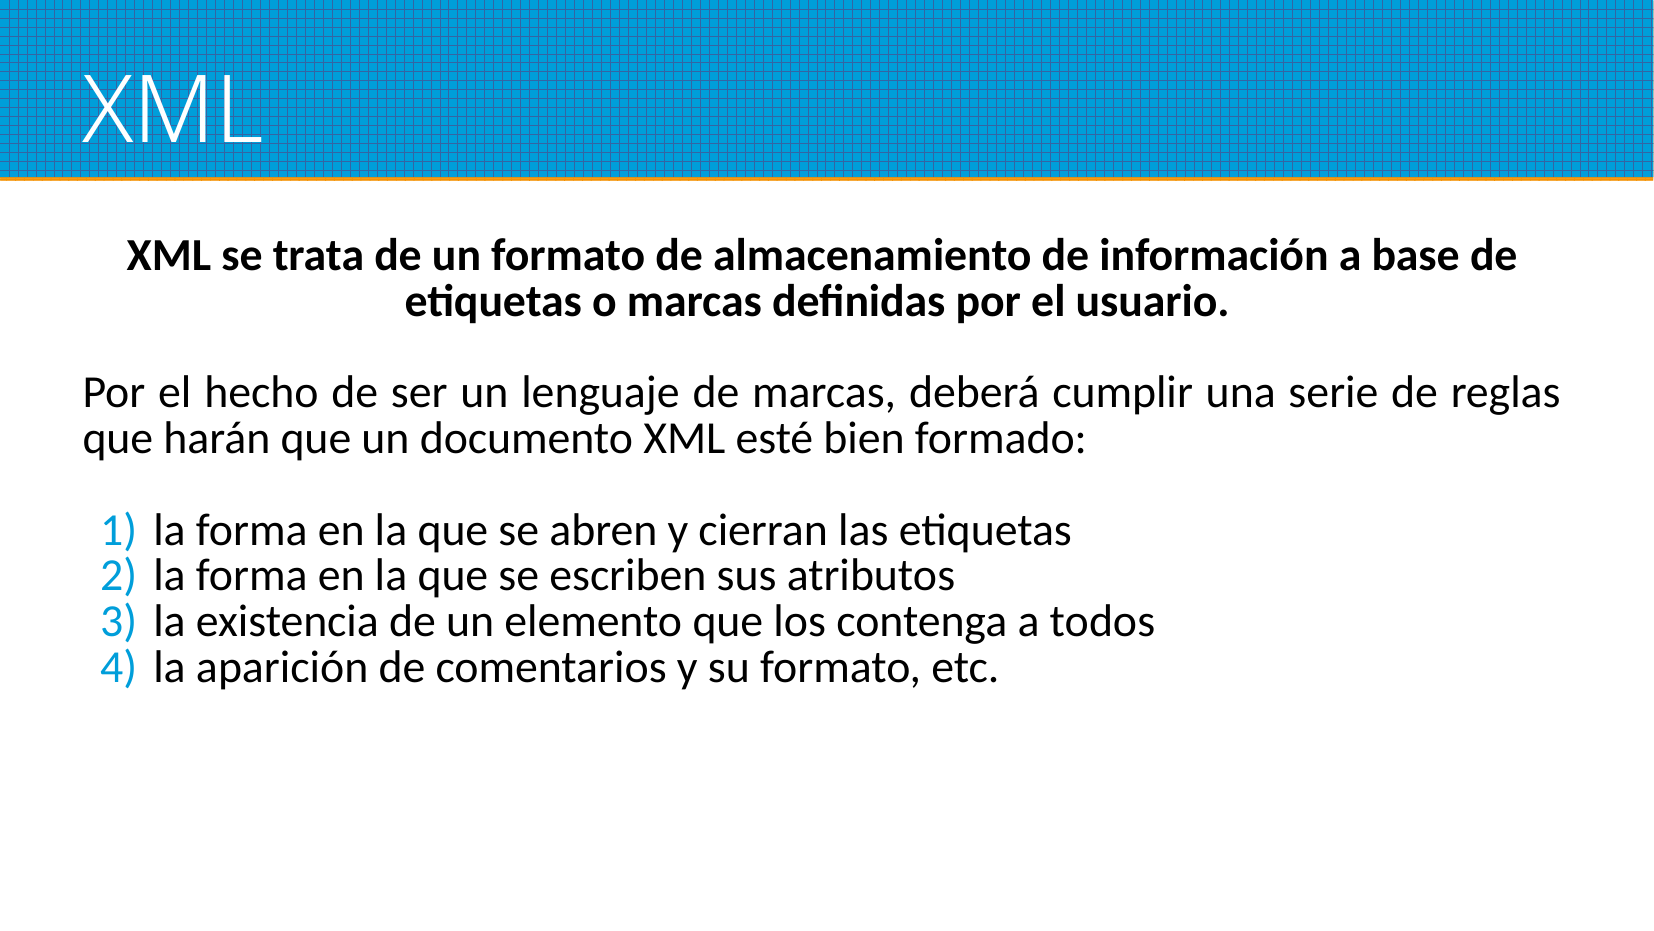

# XML
XML se trata de un formato de almacenamiento de información a base de etiquetas o marcas definidas por el usuario.
Por el hecho de ser un lenguaje de marcas, deberá cumplir una serie de reglas que harán que un documento XML esté bien formado:
la forma en la que se abren y cierran las etiquetas
la forma en la que se escriben sus atributos
la existencia de un elemento que los contenga a todos
la aparición de comentarios y su formato, etc.